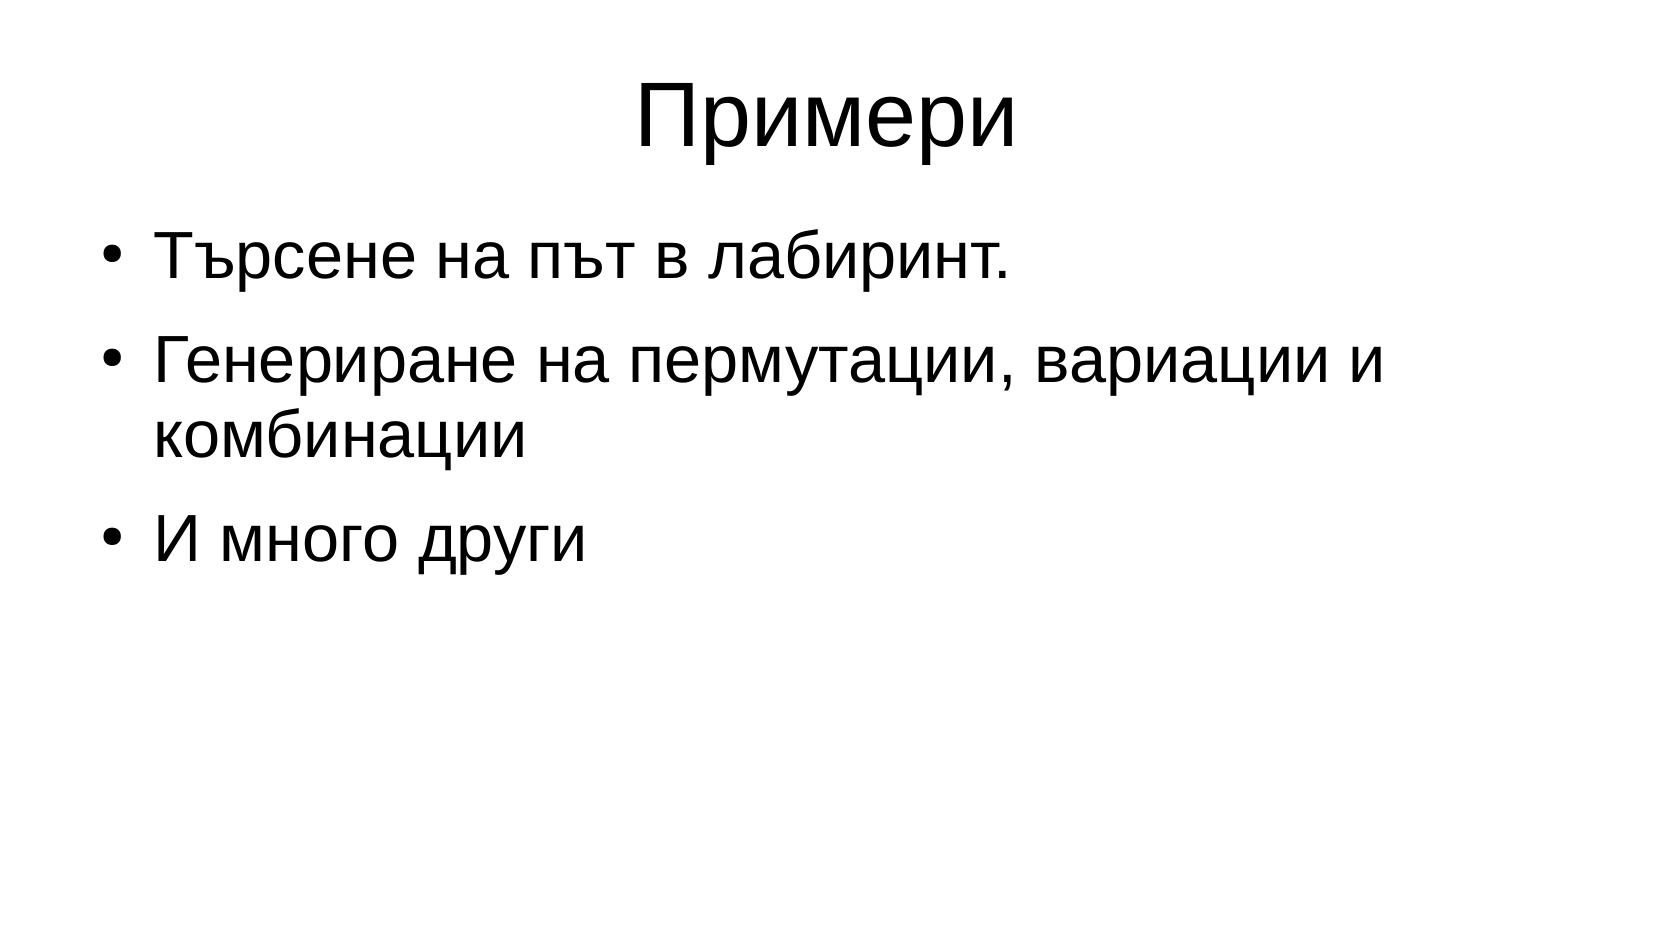

# Примери
Търсене на път в лабиринт.
Генериране на пермутации, вариации и комбинации
И много други